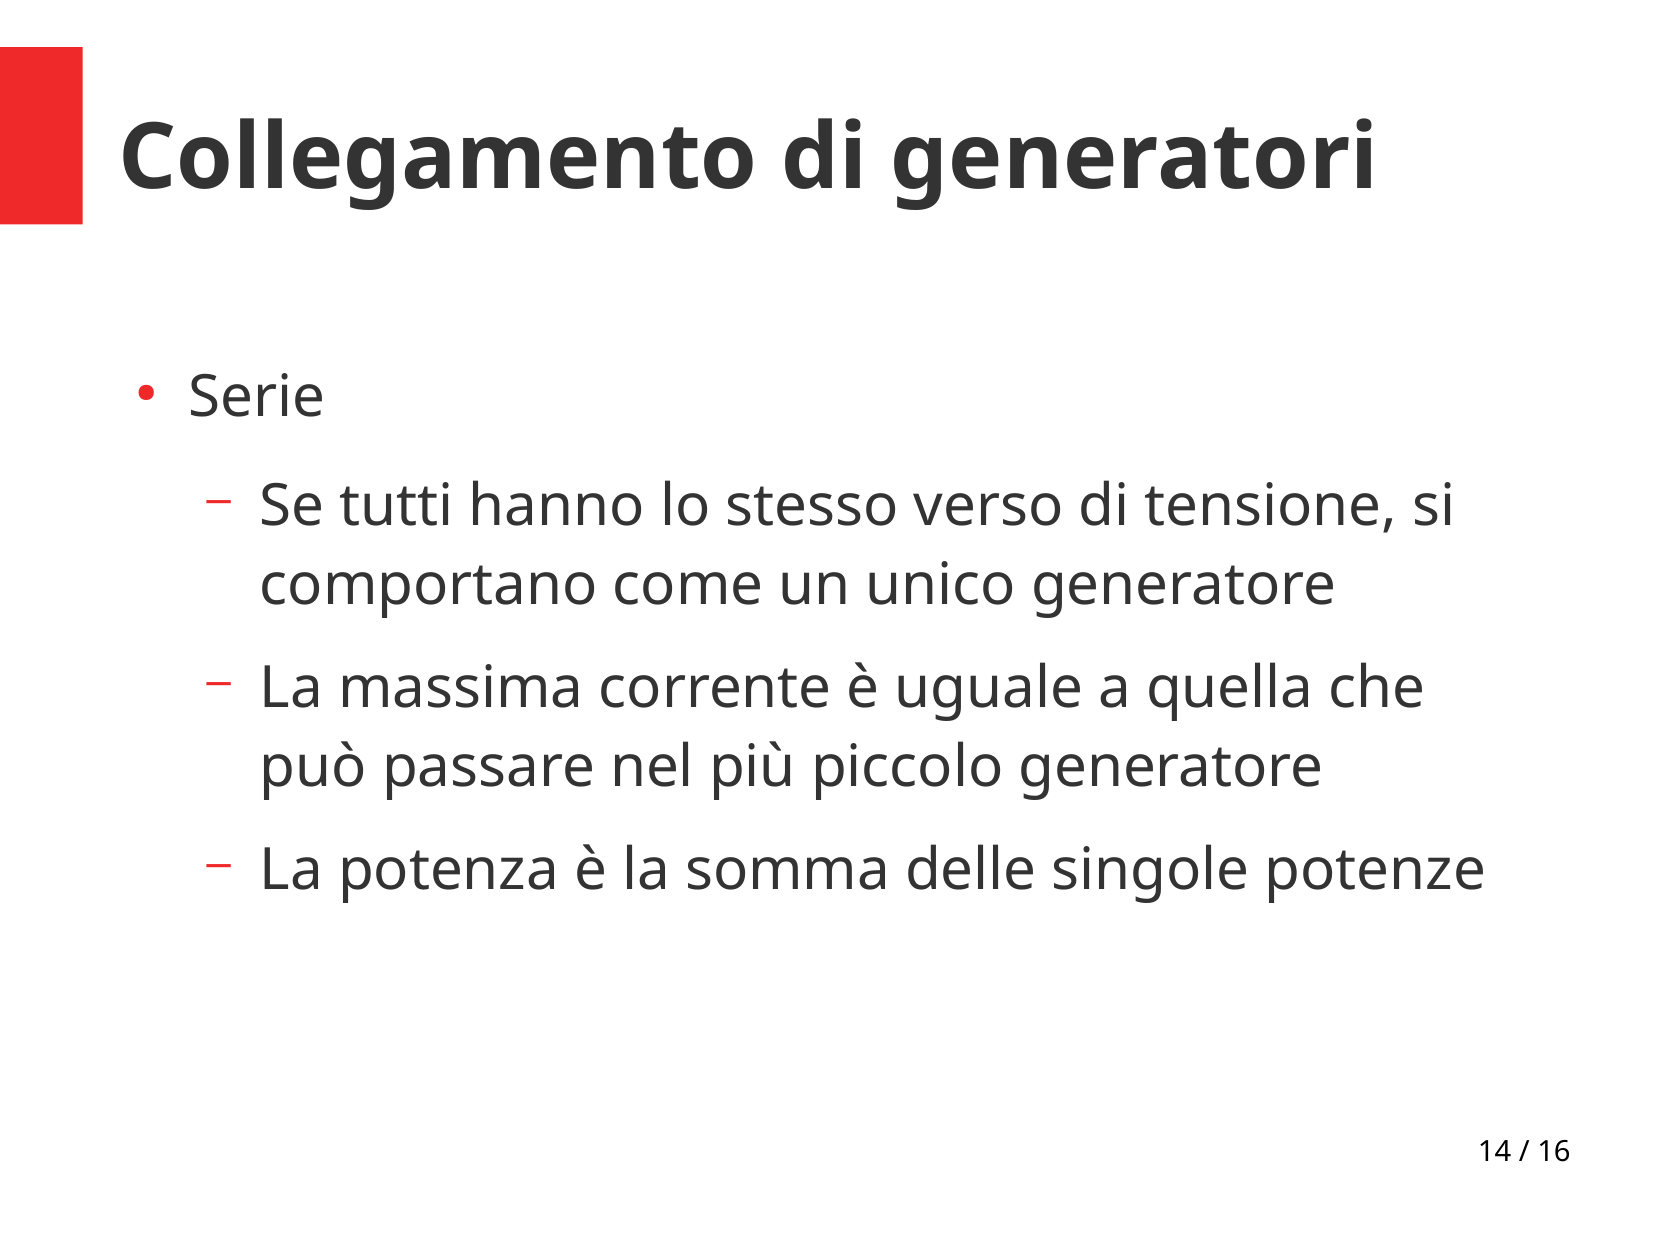

# Collegamento di generatori
Serie
Se tutti hanno lo stesso verso di tensione, si comportano come un unico generatore
La massima corrente è uguale a quella che può passare nel più piccolo generatore
La potenza è la somma delle singole potenze
14